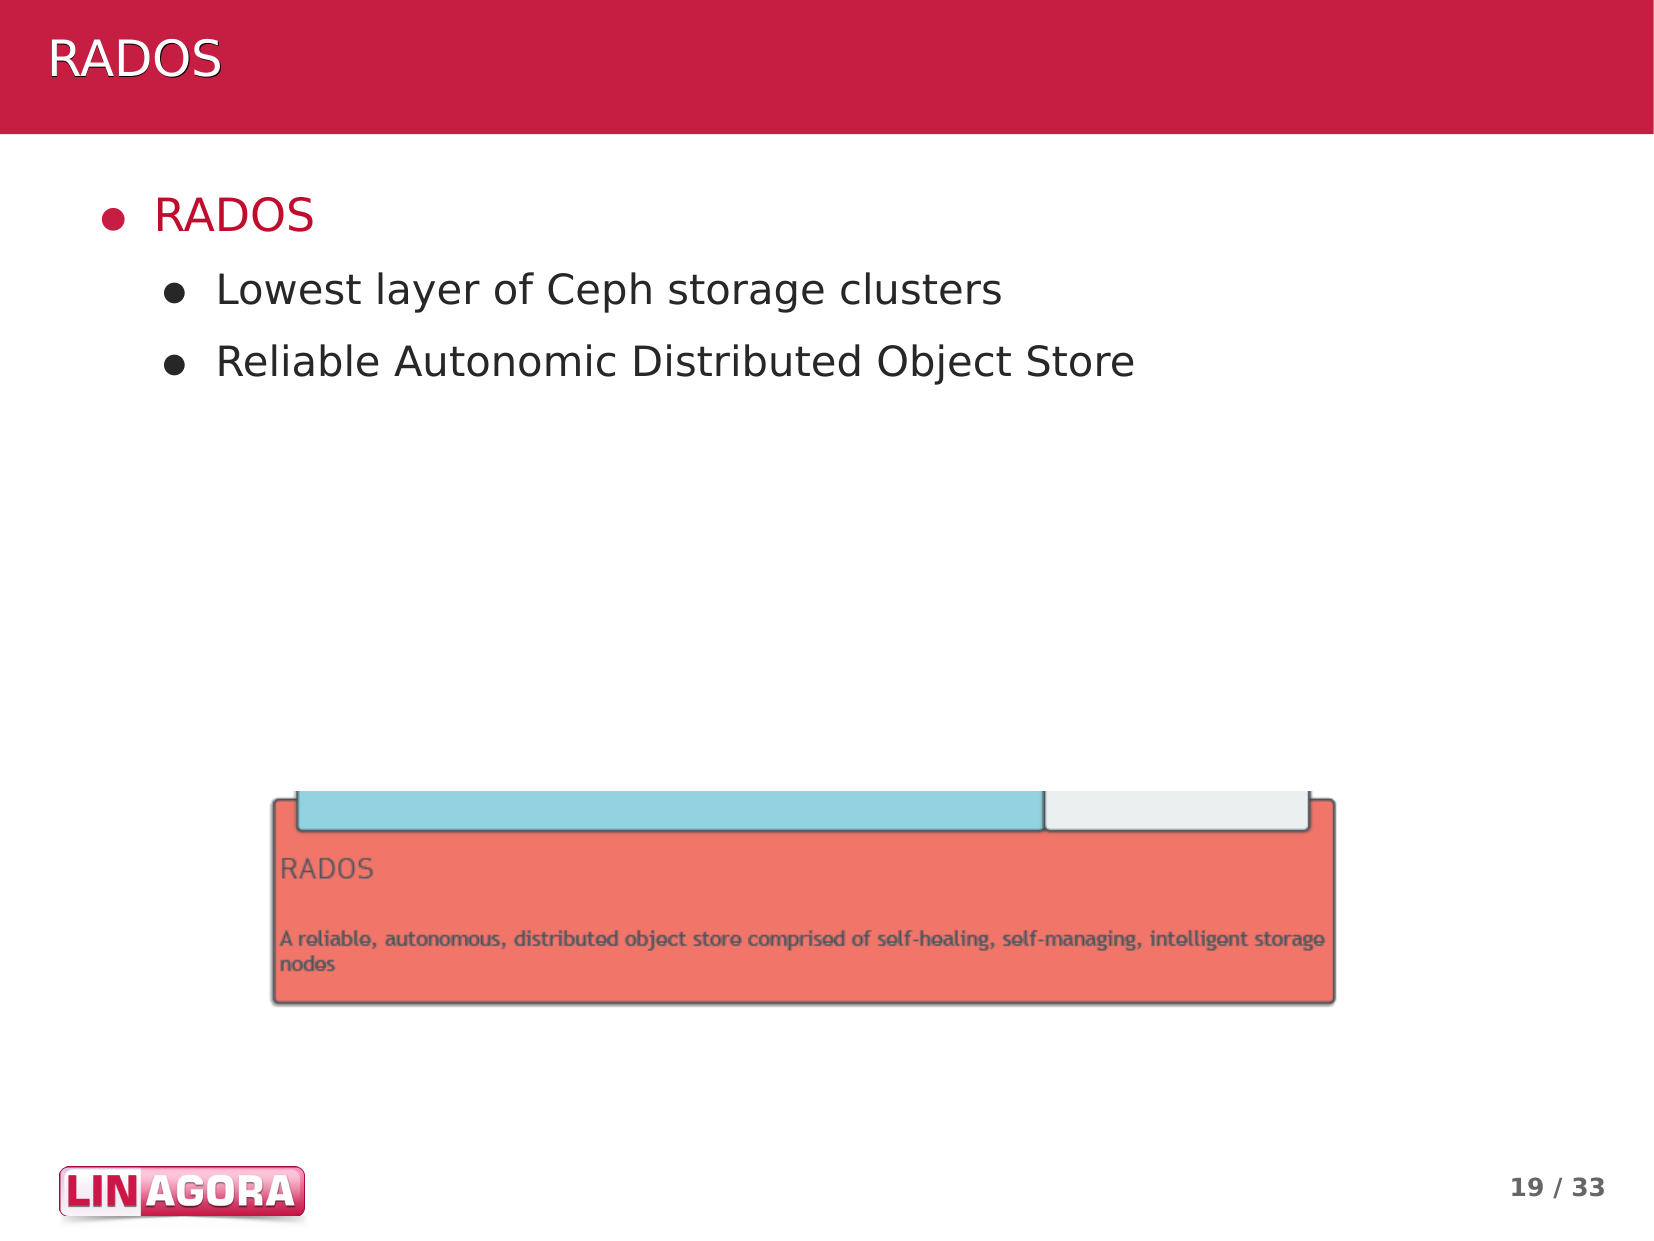

# RADOS
RADOS
Lowest layer of Ceph storage clusters
Reliable Autonomic Distributed Object Store